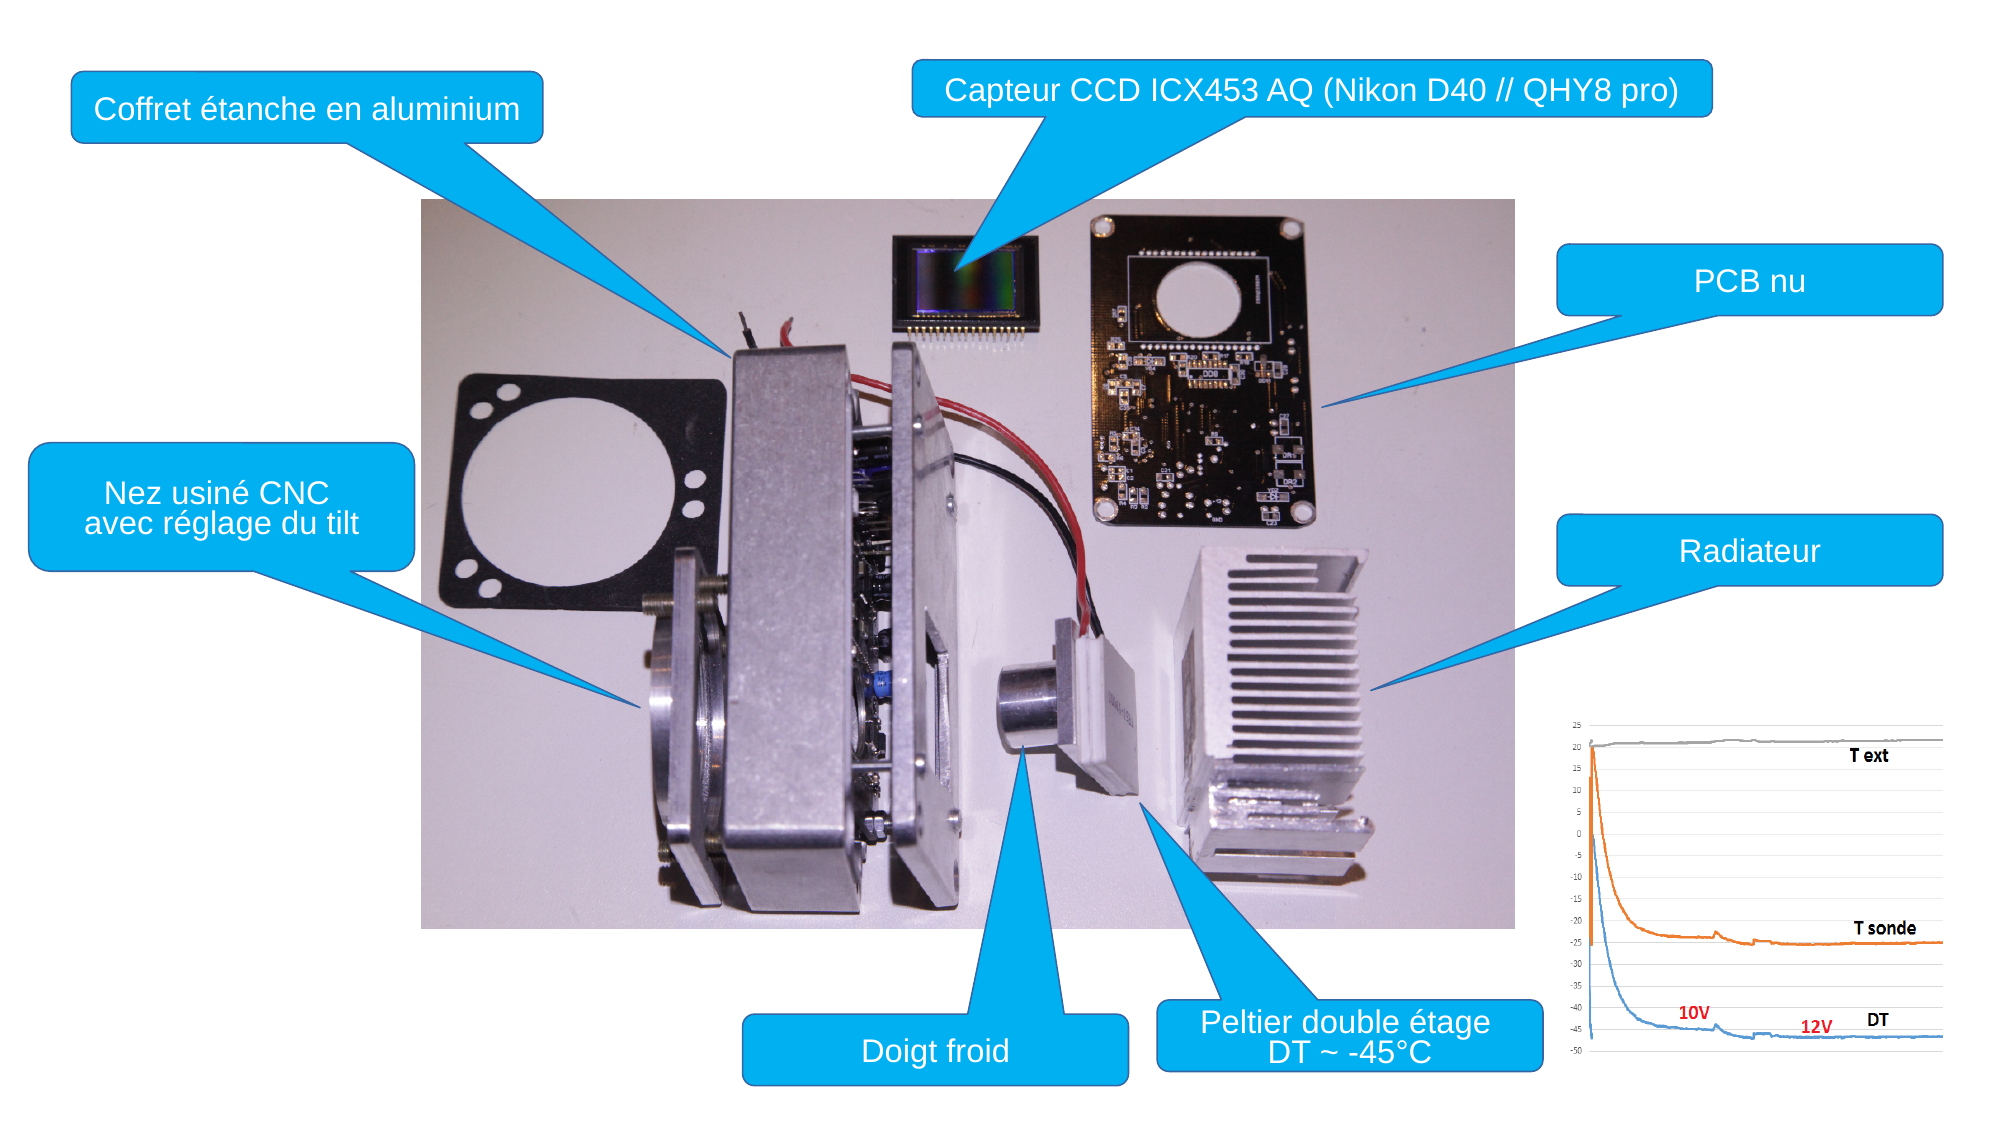

Capteur CCD ICX453 AQ (Nikon D40 // QHY8 pro)
Coffret étanche en aluminium
PCB nu
Nez usiné CNC
avec réglage du tilt
Radiateur
Peltier double étage
DT ~ -45°C
Doigt froid